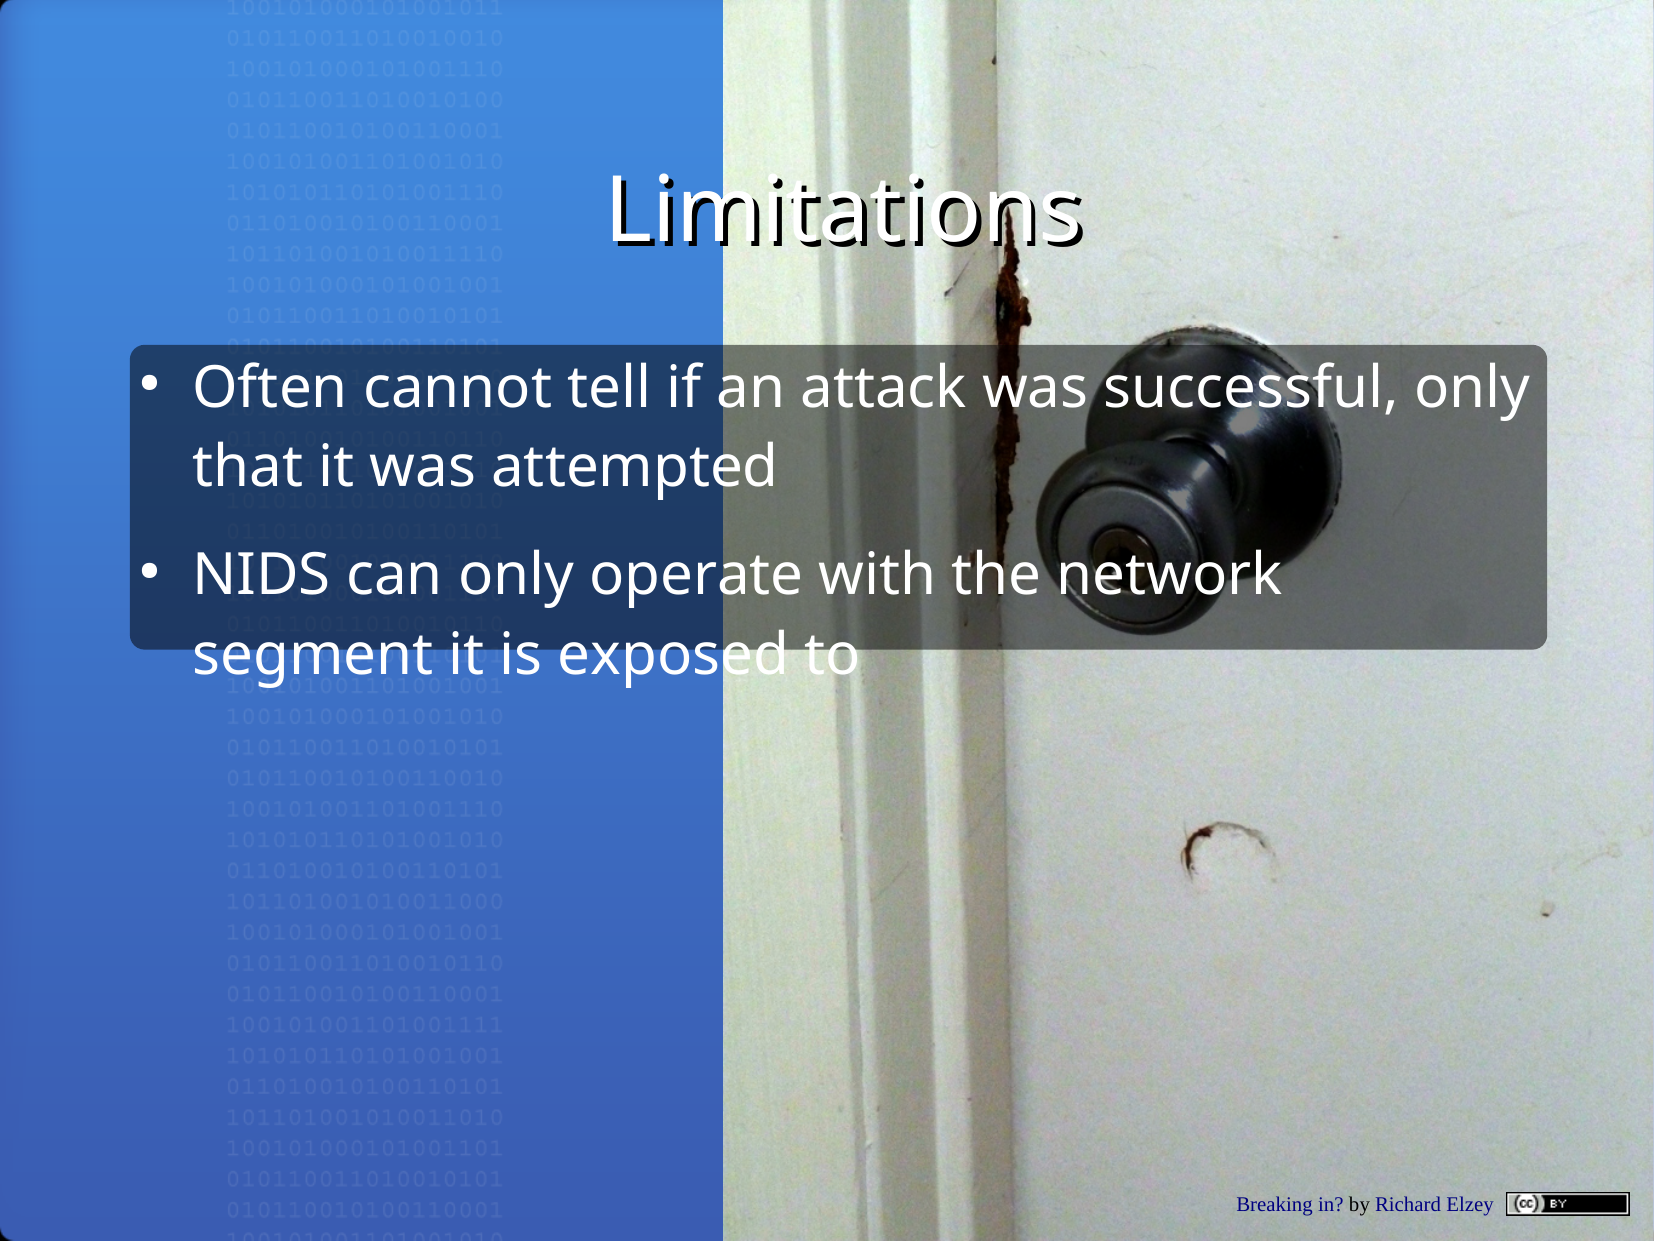

# Limitations
Often cannot tell if an attack was successful, only that it was attempted
NIDS can only operate with the network segment it is exposed to
Breaking in? by Richard Elzey